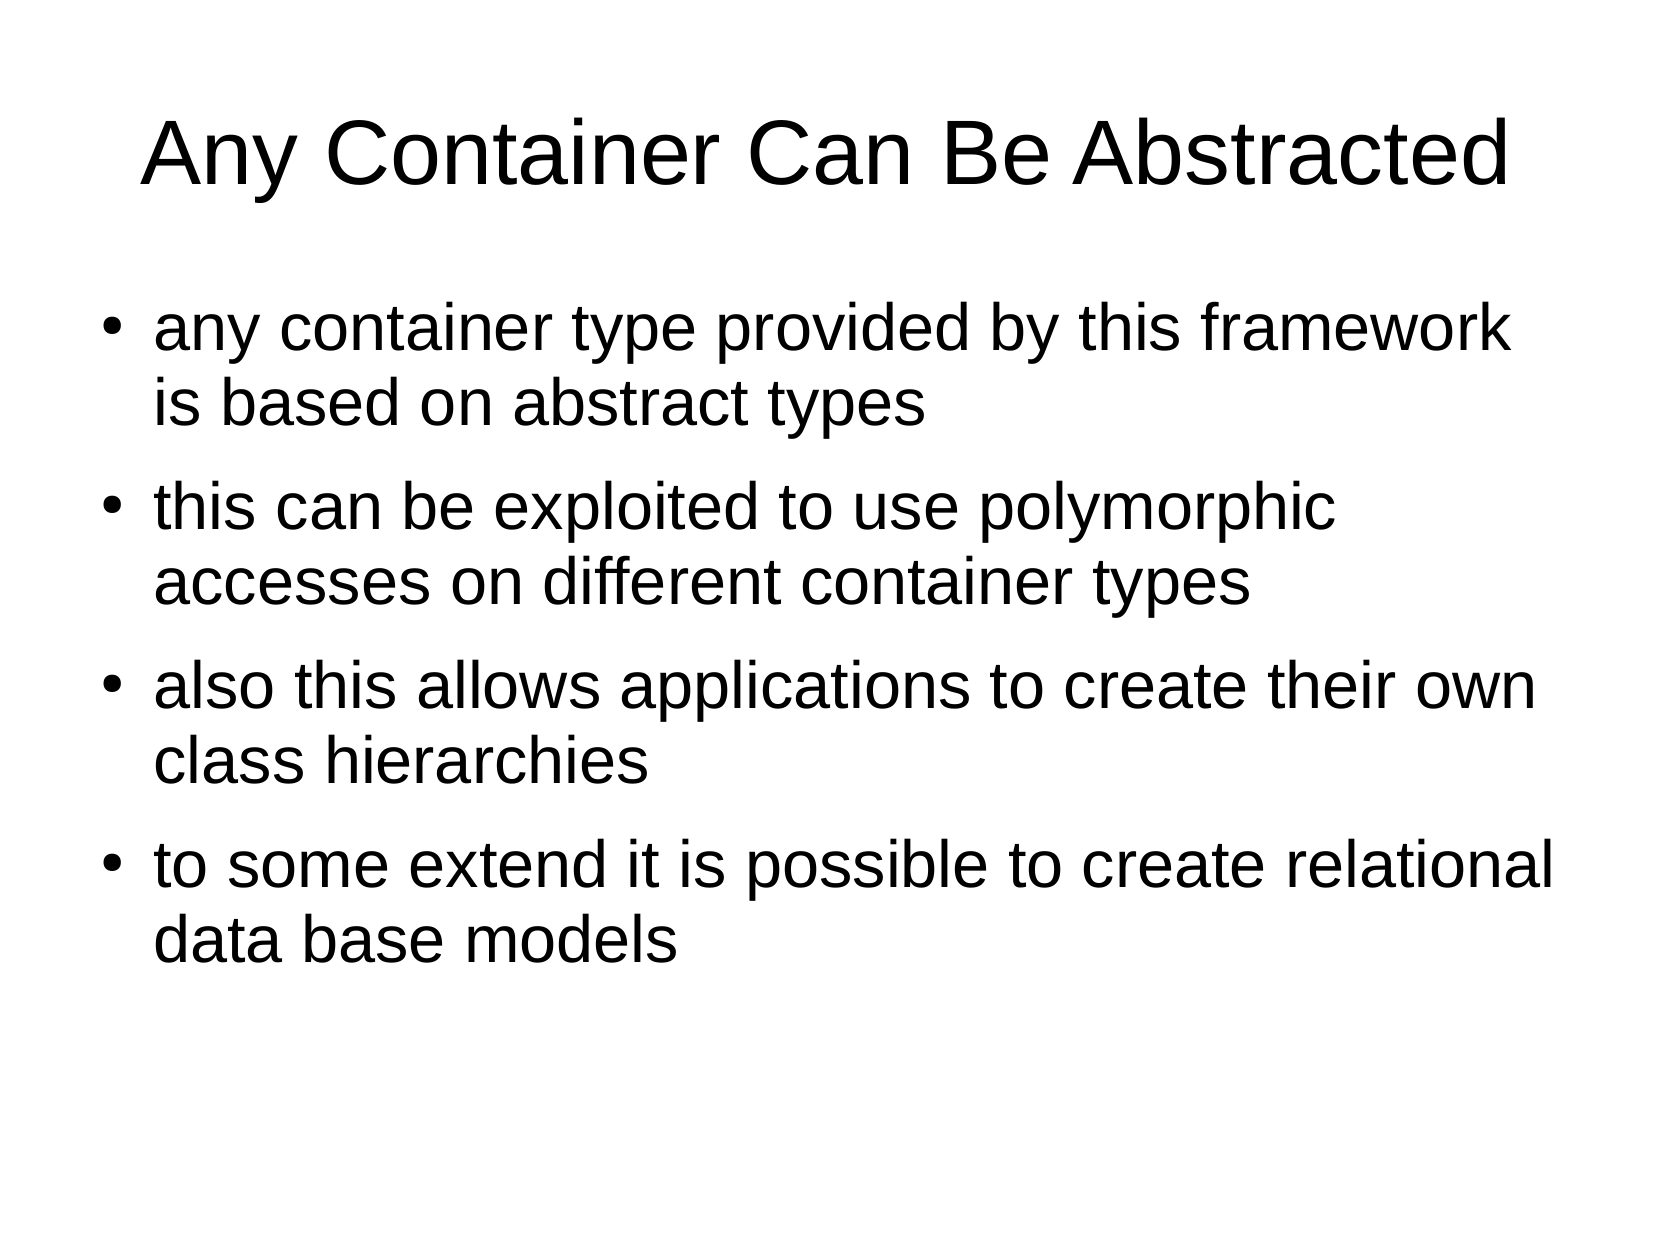

# Any Container Can Be Abstracted
any container type provided by this framework is based on abstract types
this can be exploited to use polymorphic accesses on different container types
also this allows applications to create their own class hierarchies
to some extend it is possible to create relational data base models